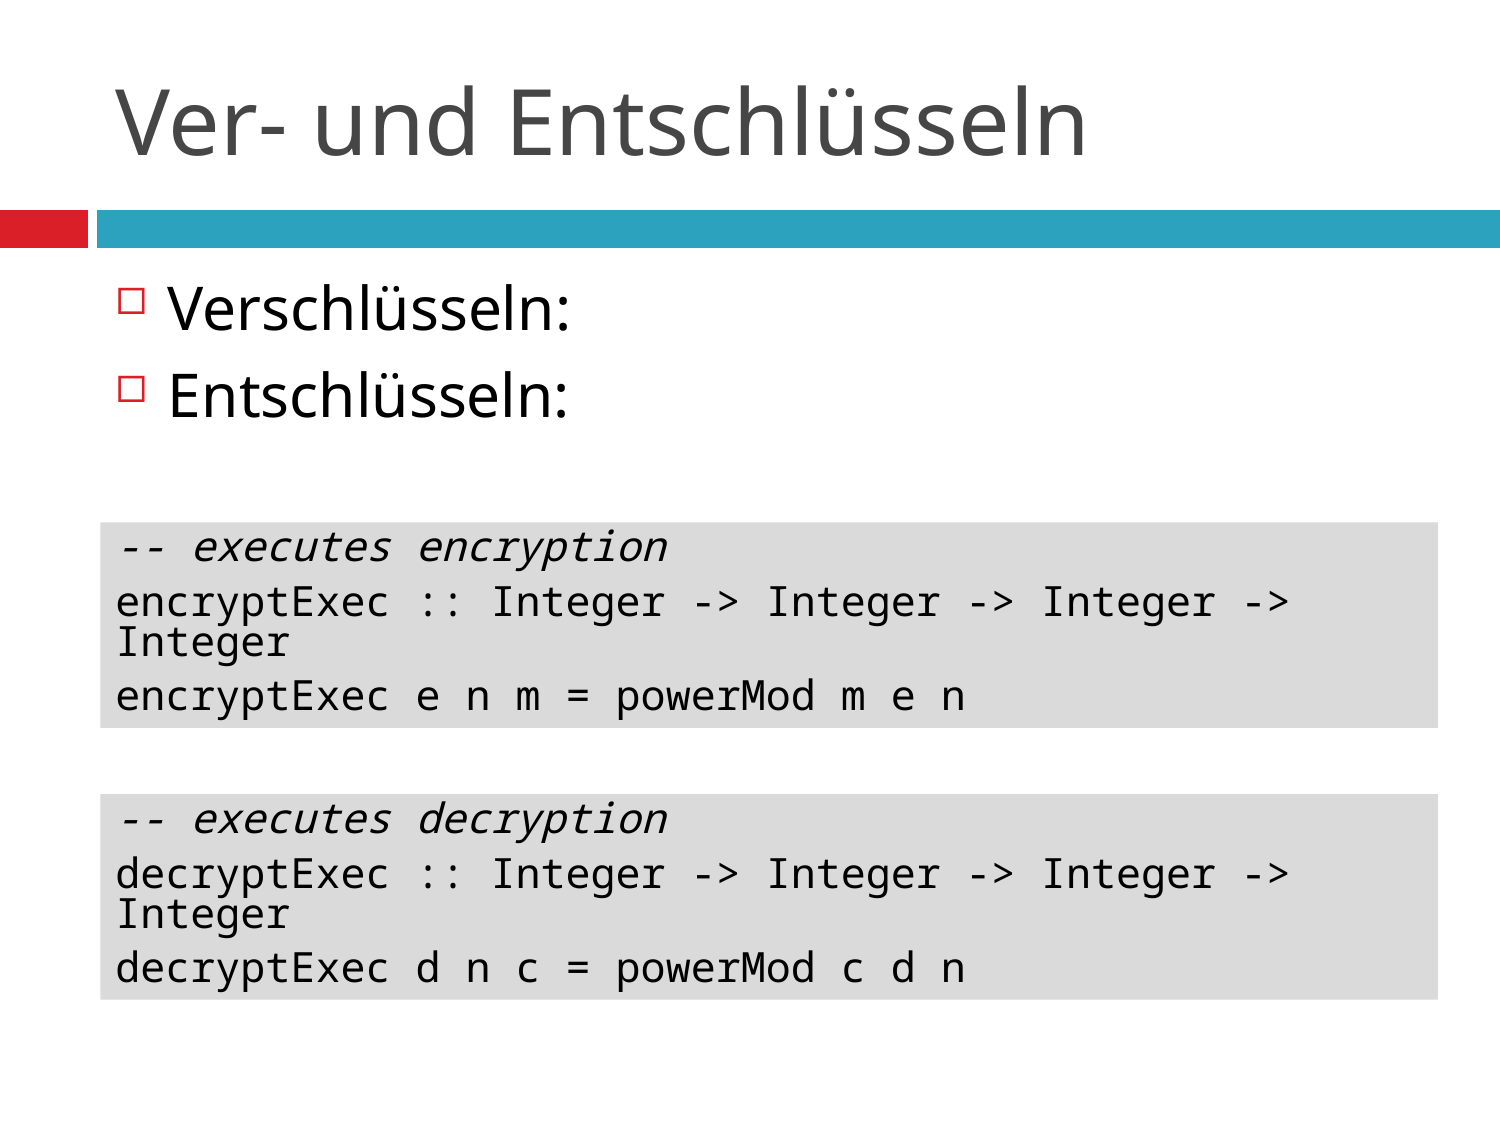

# Ver- und Entschlüsseln
Verschlüsseln:
Entschlüsseln:
-- executes encryption
encryptExec :: Integer -> Integer -> Integer -> Integer
encryptExec e n m = powerMod m e n
-- executes decryption
decryptExec :: Integer -> Integer -> Integer -> Integer
decryptExec d n c = powerMod c d n